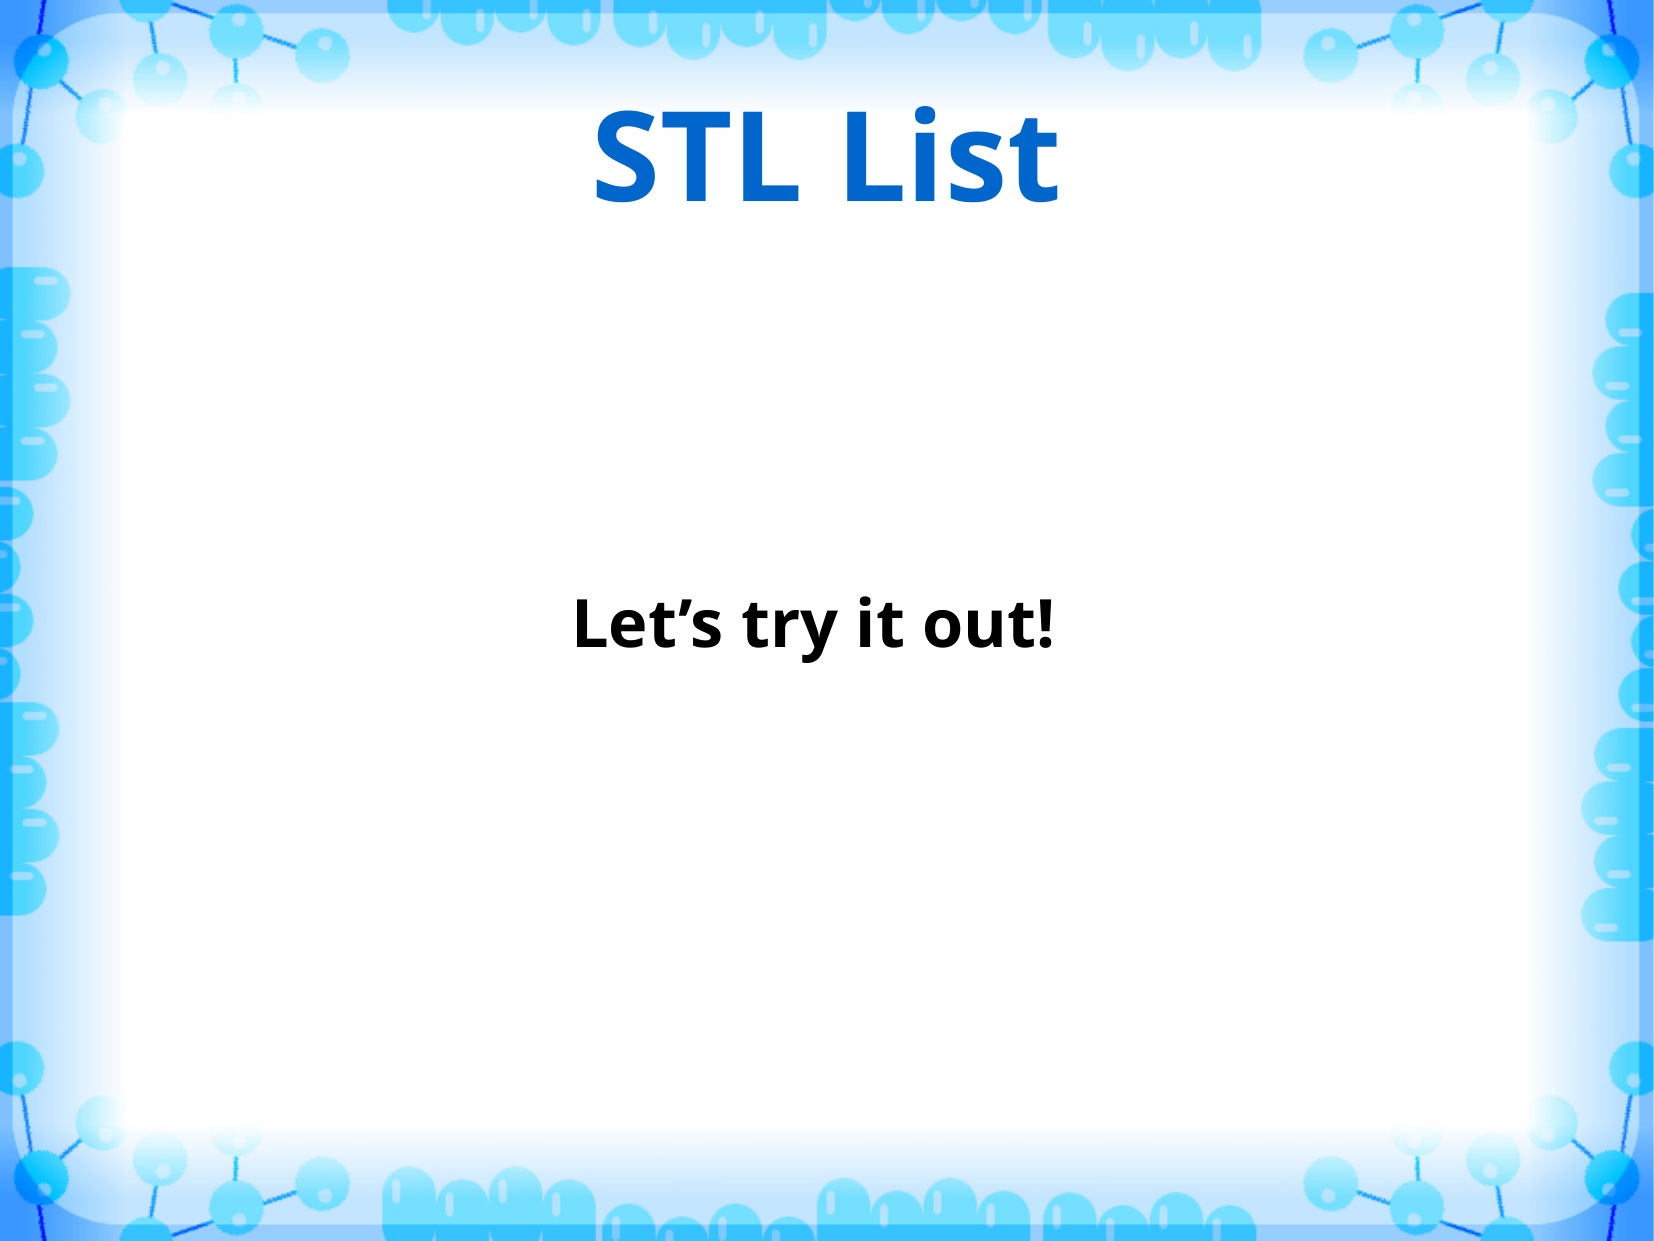

# STL List
Let’s try it out!